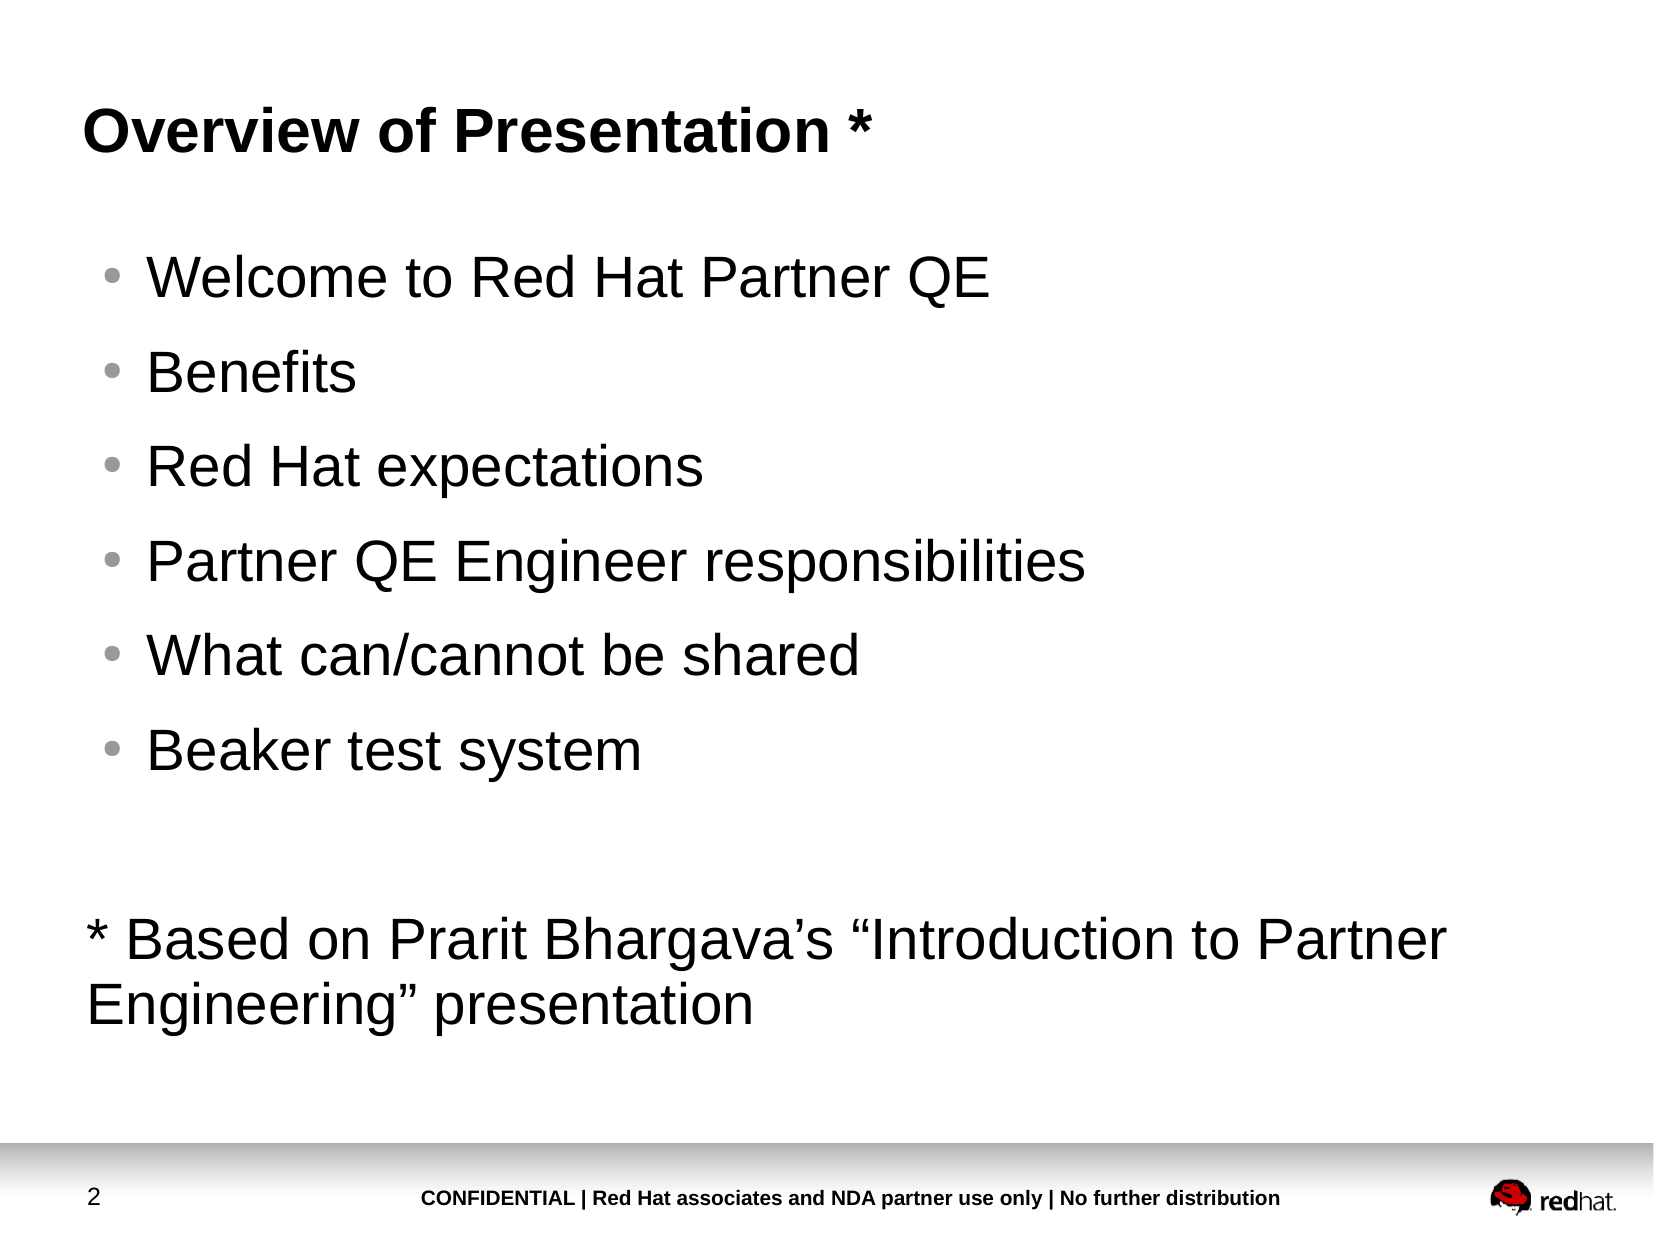

# Overview of Presentation *
Welcome to Red Hat Partner QE
Benefits
Red Hat expectations
Partner QE Engineer responsibilities
What can/cannot be shared
Beaker test system
* Based on Prarit Bhargava’s “Introduction to Partner Engineering” presentation